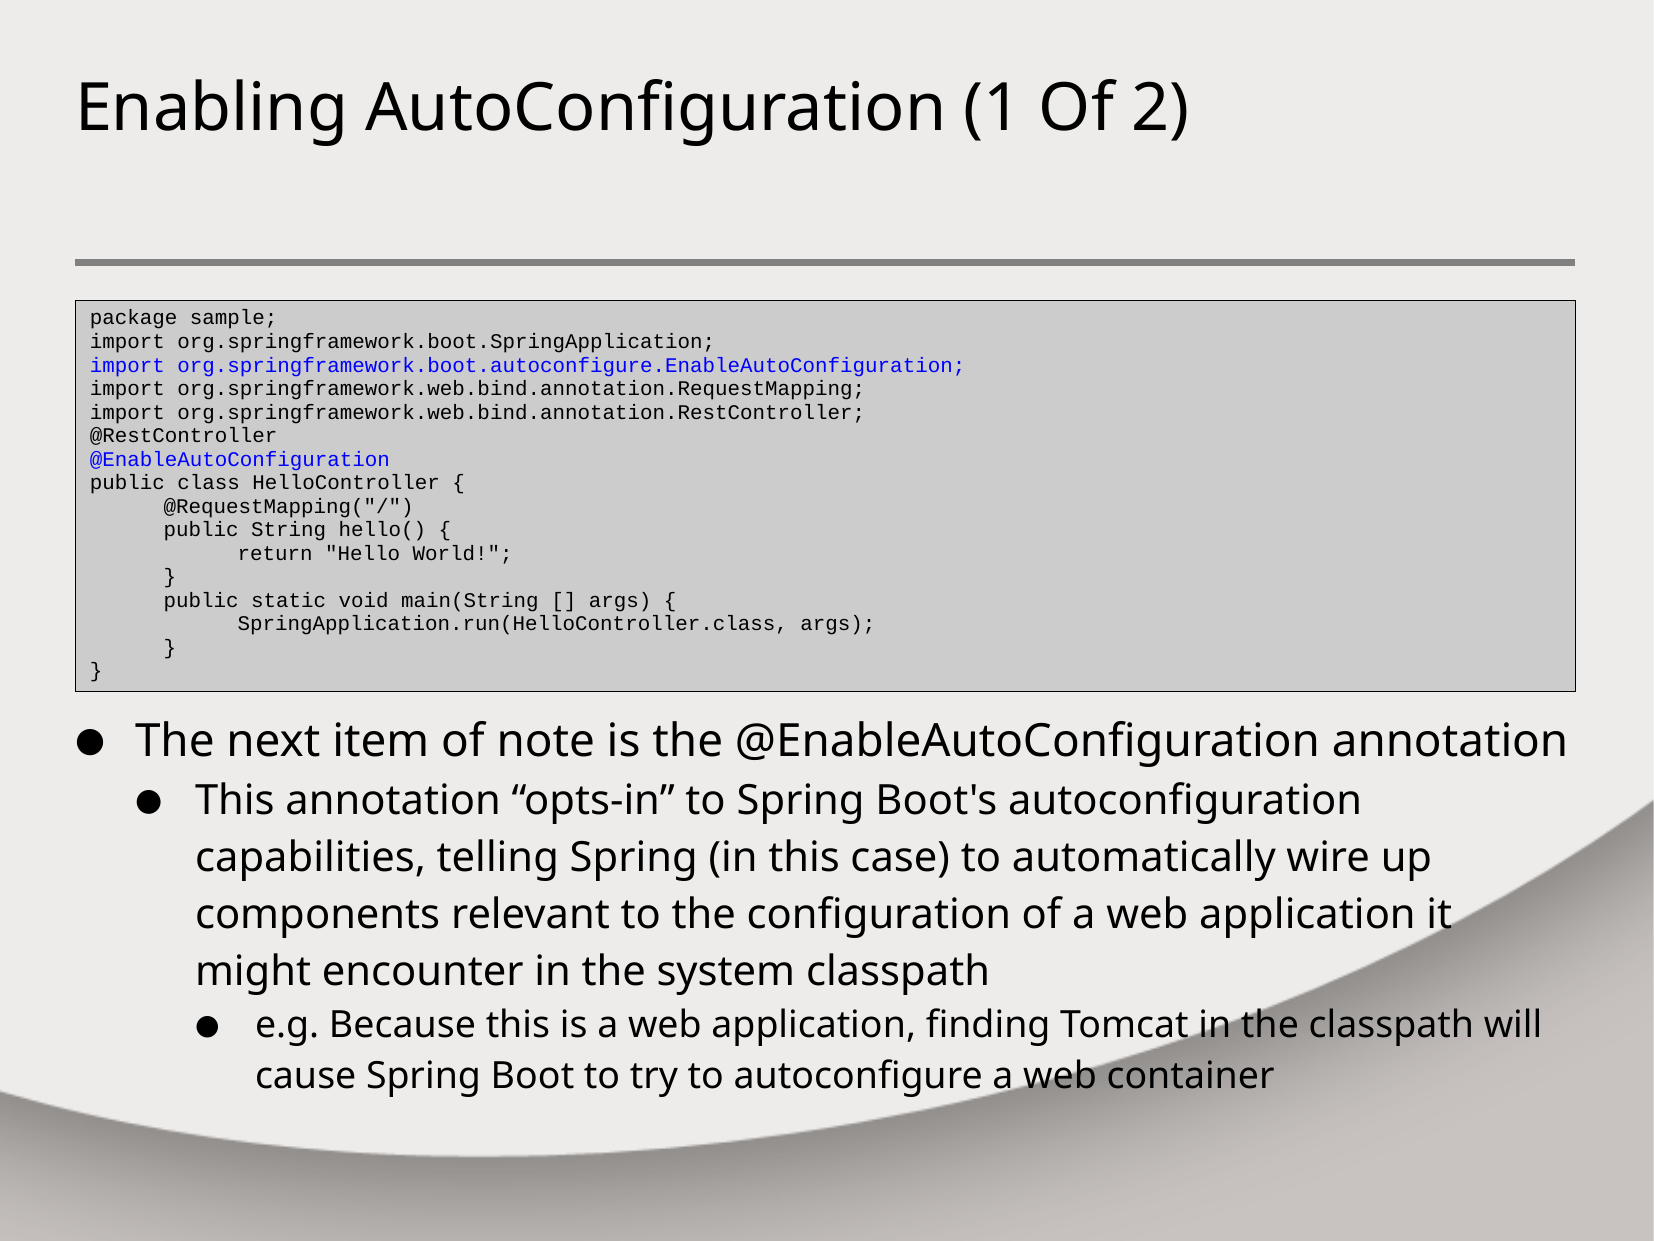

# Enabling AutoConfiguration (1 Of 2)
package sample;
import org.springframework.boot.SpringApplication;
import org.springframework.boot.autoconfigure.EnableAutoConfiguration;
import org.springframework.web.bind.annotation.RequestMapping;
import org.springframework.web.bind.annotation.RestController;
@RestController
@EnableAutoConfiguration
public class HelloController {
	@RequestMapping("/")
	public String hello() {
		return "Hello World!";
	}
	public static void main(String [] args) {
		SpringApplication.run(HelloController.class, args);
	}
}
The next item of note is the @EnableAutoConfiguration annotation
This annotation “opts-in” to Spring Boot's autoconfiguration capabilities, telling Spring (in this case) to automatically wire up components relevant to the configuration of a web application it might encounter in the system classpath
e.g. Because this is a web application, finding Tomcat in the classpath will cause Spring Boot to try to autoconfigure a web container